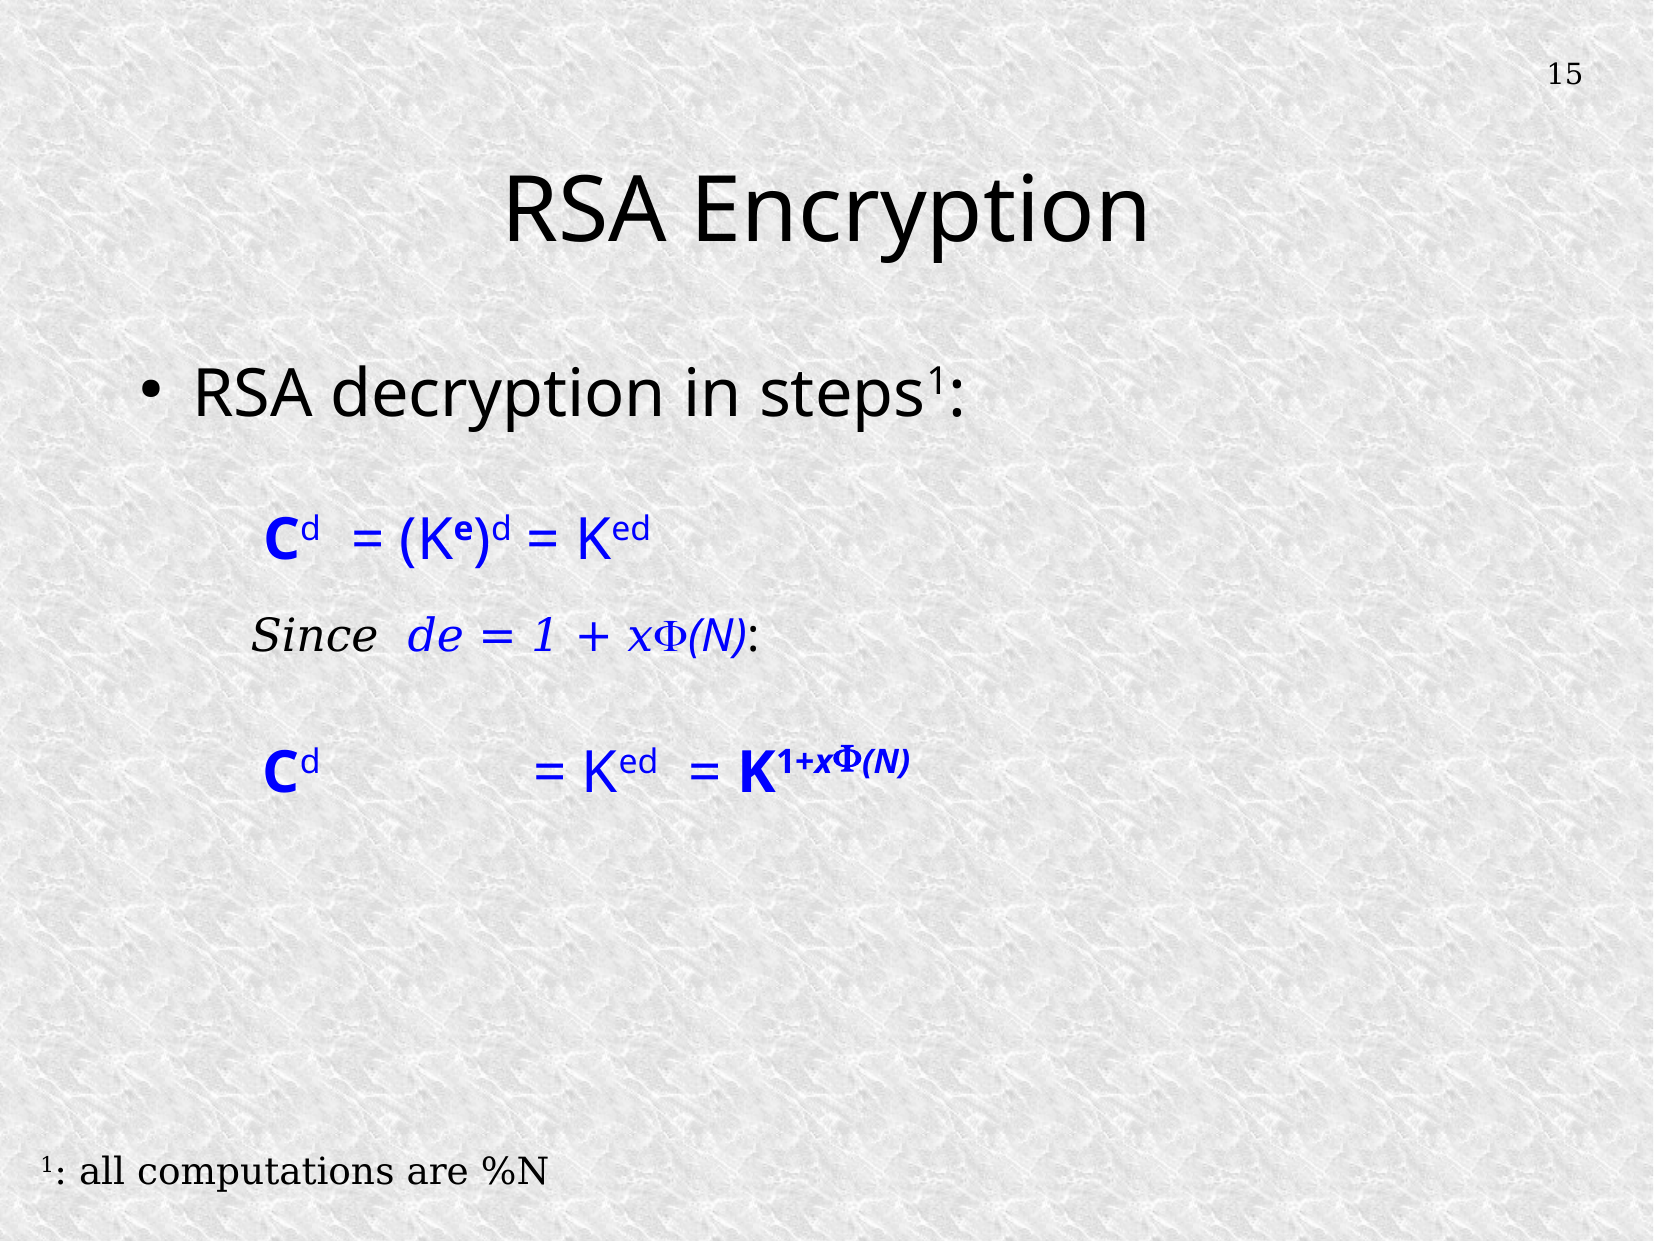

15
# RSA Encryption
RSA decryption in steps1:
 Cd = (Ke)d = Ked
Since de = 1 + xF(N):
Cd = Ked = K1+xF(N)
1: all computations are %N